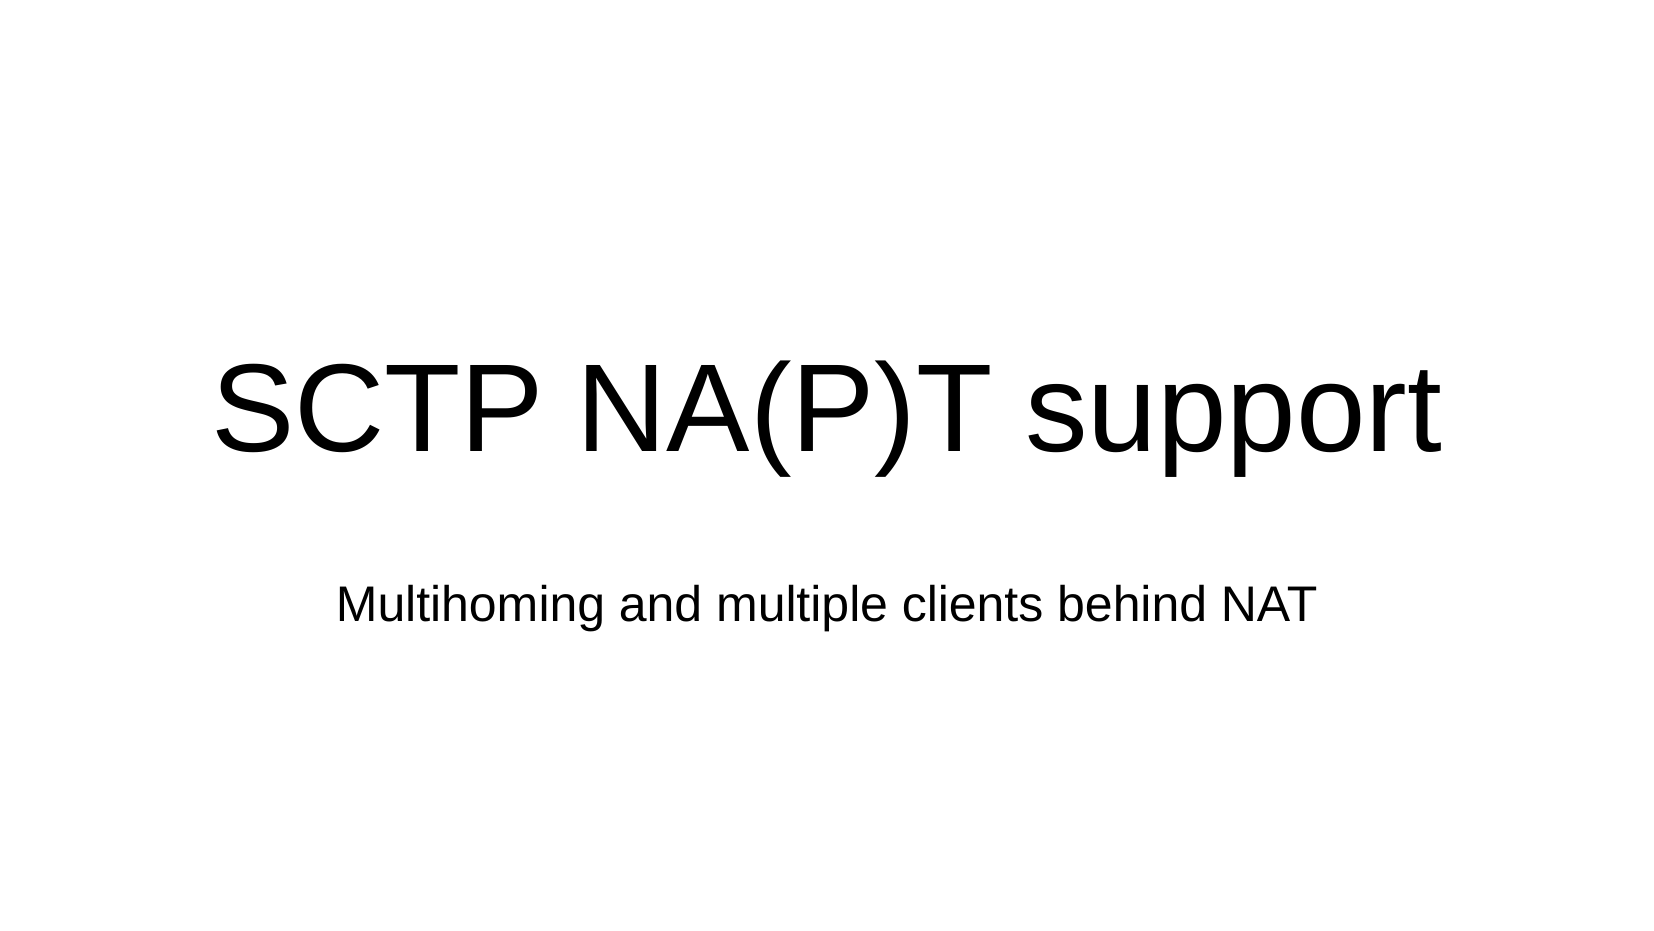

# SCTP NA(P)T support
Multihoming and multiple clients behind NAT